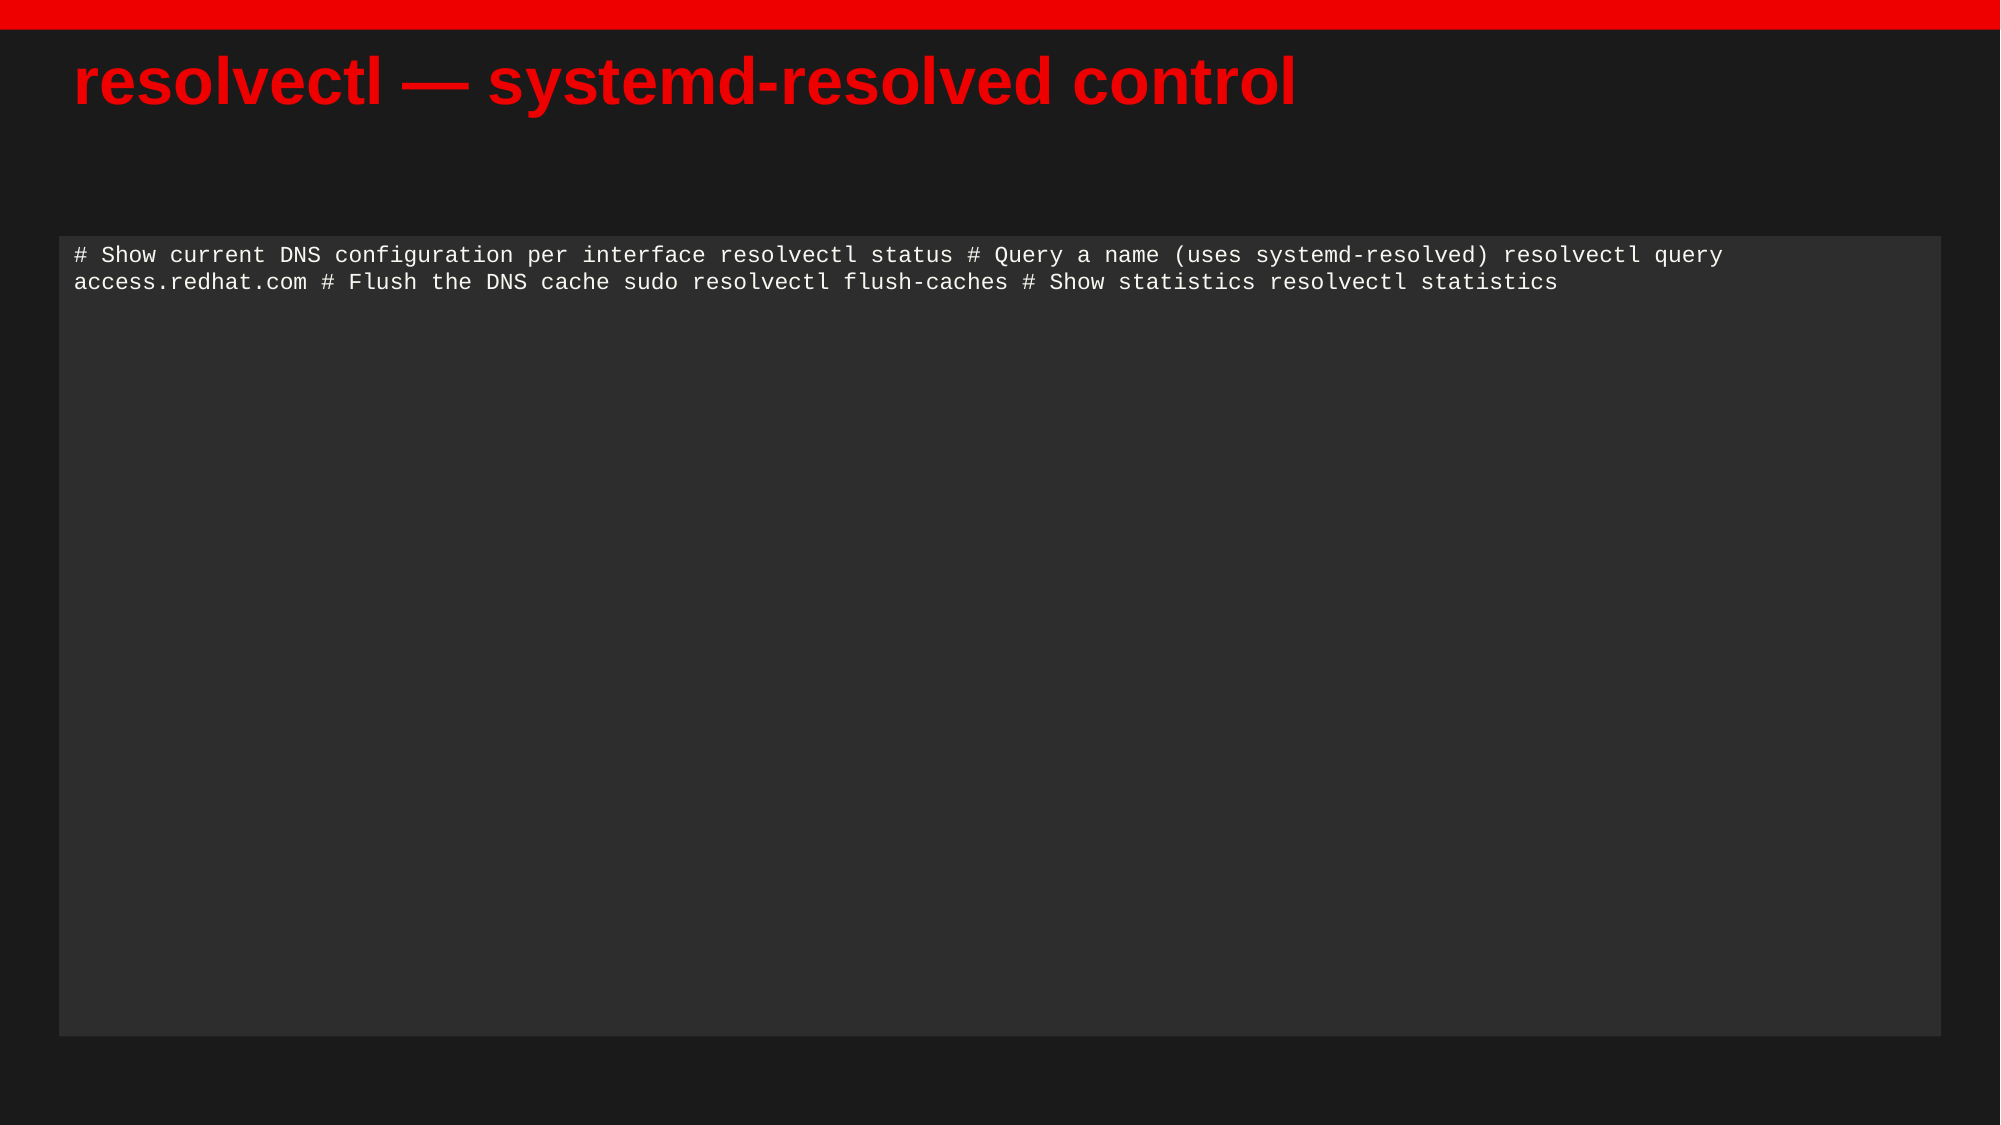

resolvectl — systemd-resolved control
# Show current DNS configuration per interface resolvectl status # Query a name (uses systemd-resolved) resolvectl query access.redhat.com # Flush the DNS cache sudo resolvectl flush-caches # Show statistics resolvectl statistics